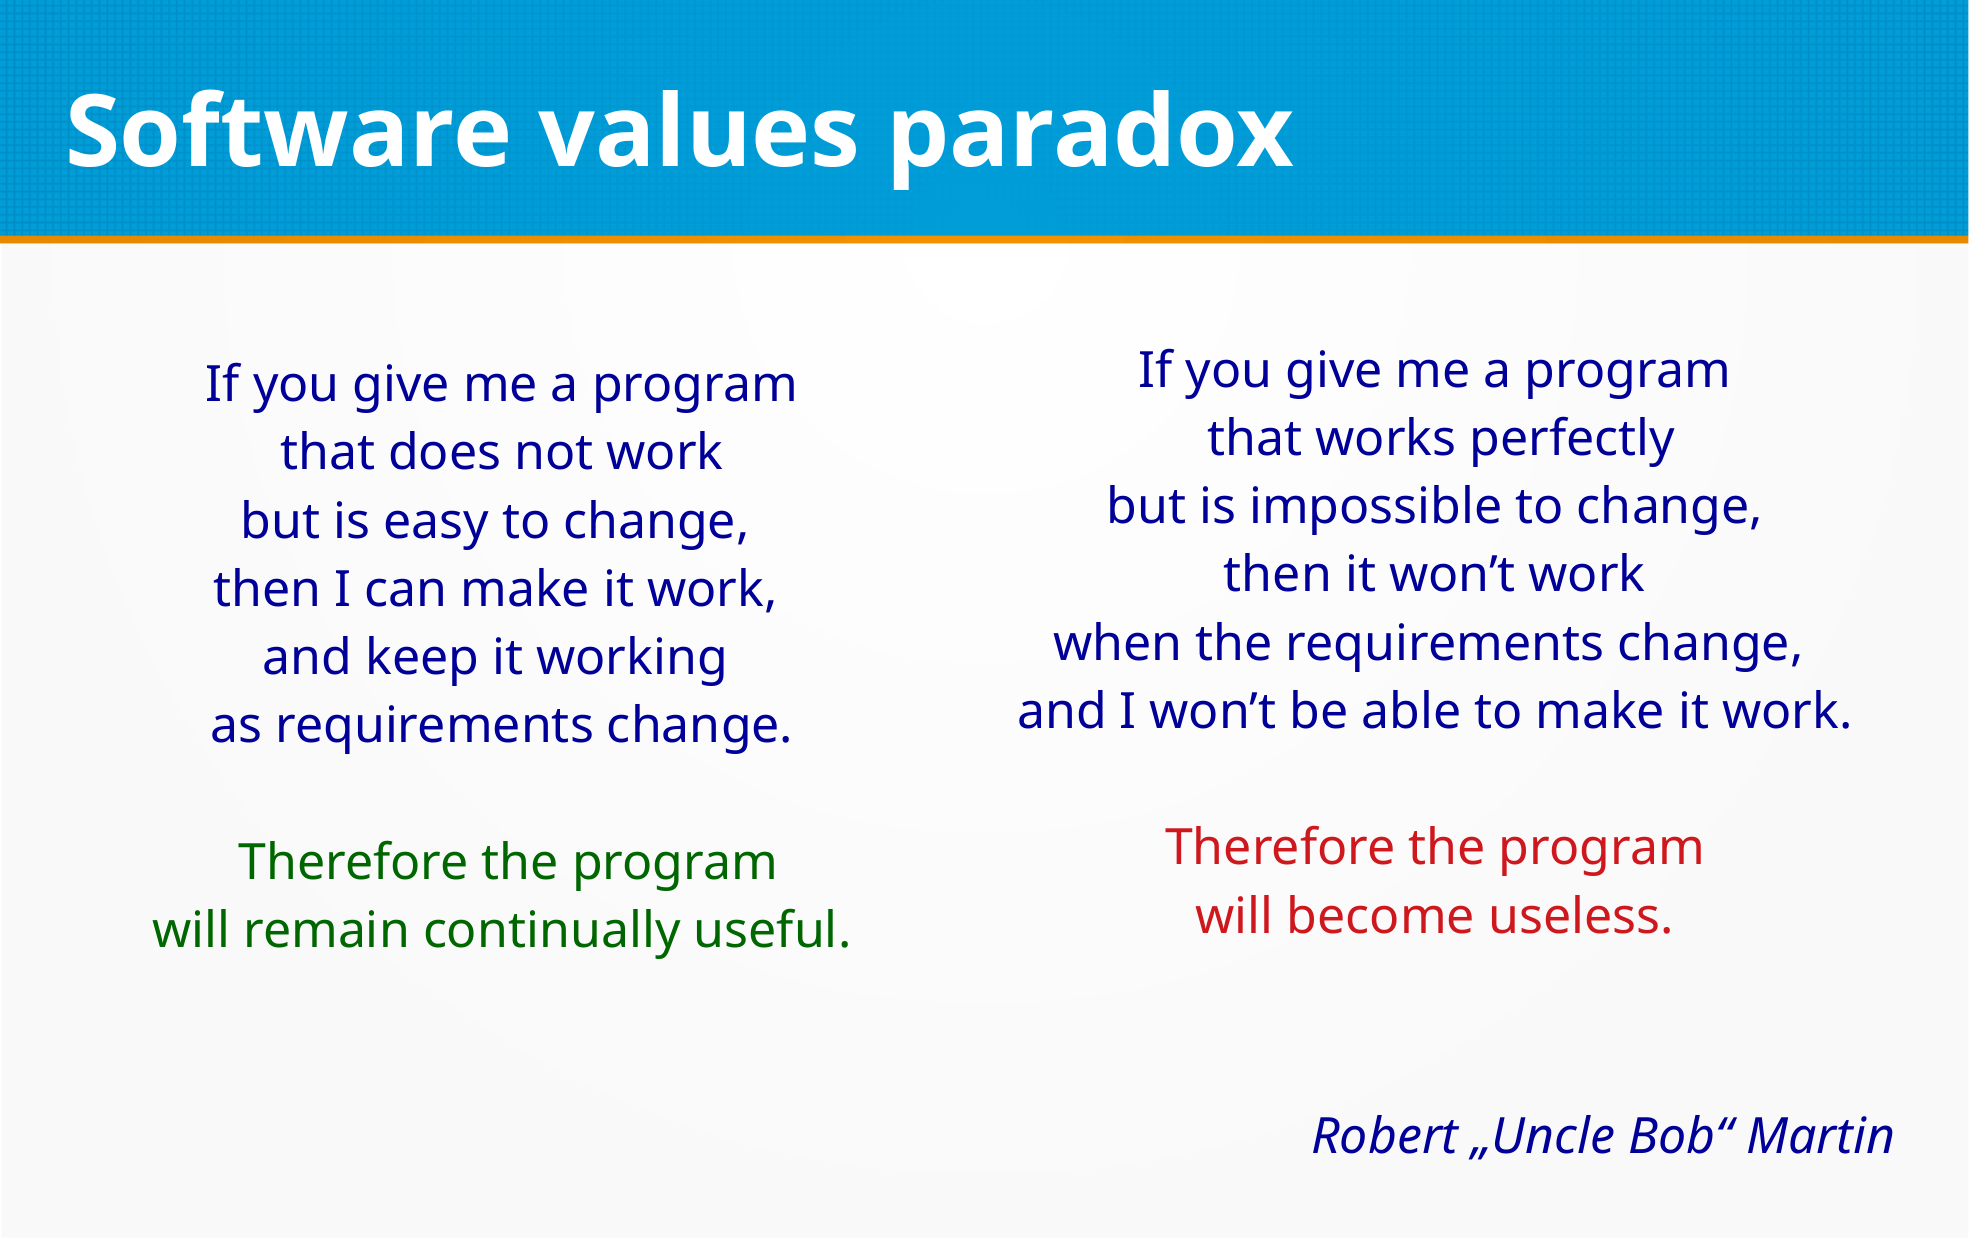

Software values paradox
If you give me a program
that does not work
but is easy to change,
then I can make it work,
and keep it working
as requirements change.
 Therefore the program
will remain continually useful.
If you give me a program
 that works perfectly
 but is impossible to change,
then it won’t work
when the requirements change,
and I won’t be able to make it work.
Therefore the program
will become useless.
Robert „Uncle Bob“ Martin